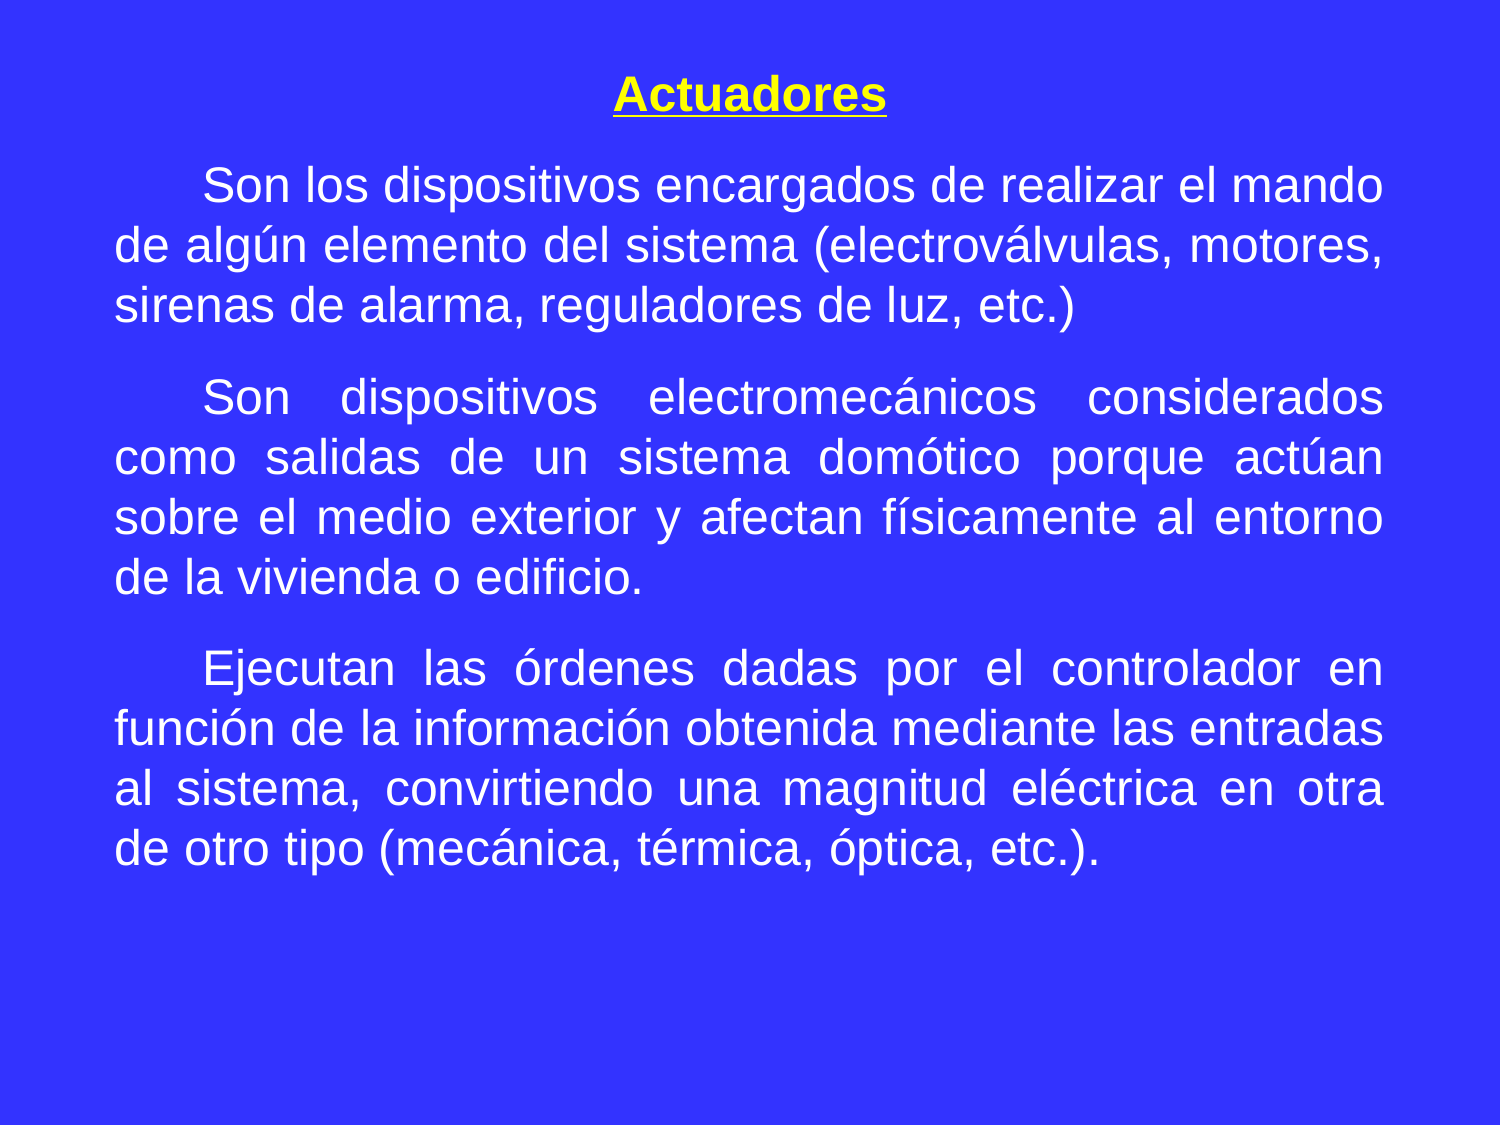

Actuadores
	Son los dispositivos encargados de realizar el mando de algún elemento del sistema (electroválvulas, motores, sirenas de alarma, reguladores de luz, etc.)
	Son dispositivos electromecánicos considerados como salidas de un sistema domótico porque actúan sobre el medio exterior y afectan físicamente al entorno de la vivienda o edificio.
	Ejecutan las órdenes dadas por el controlador en función de la información obtenida mediante las entradas al sistema, convirtiendo una magnitud eléctrica en otra de otro tipo (mecánica, térmica, óptica, etc.).